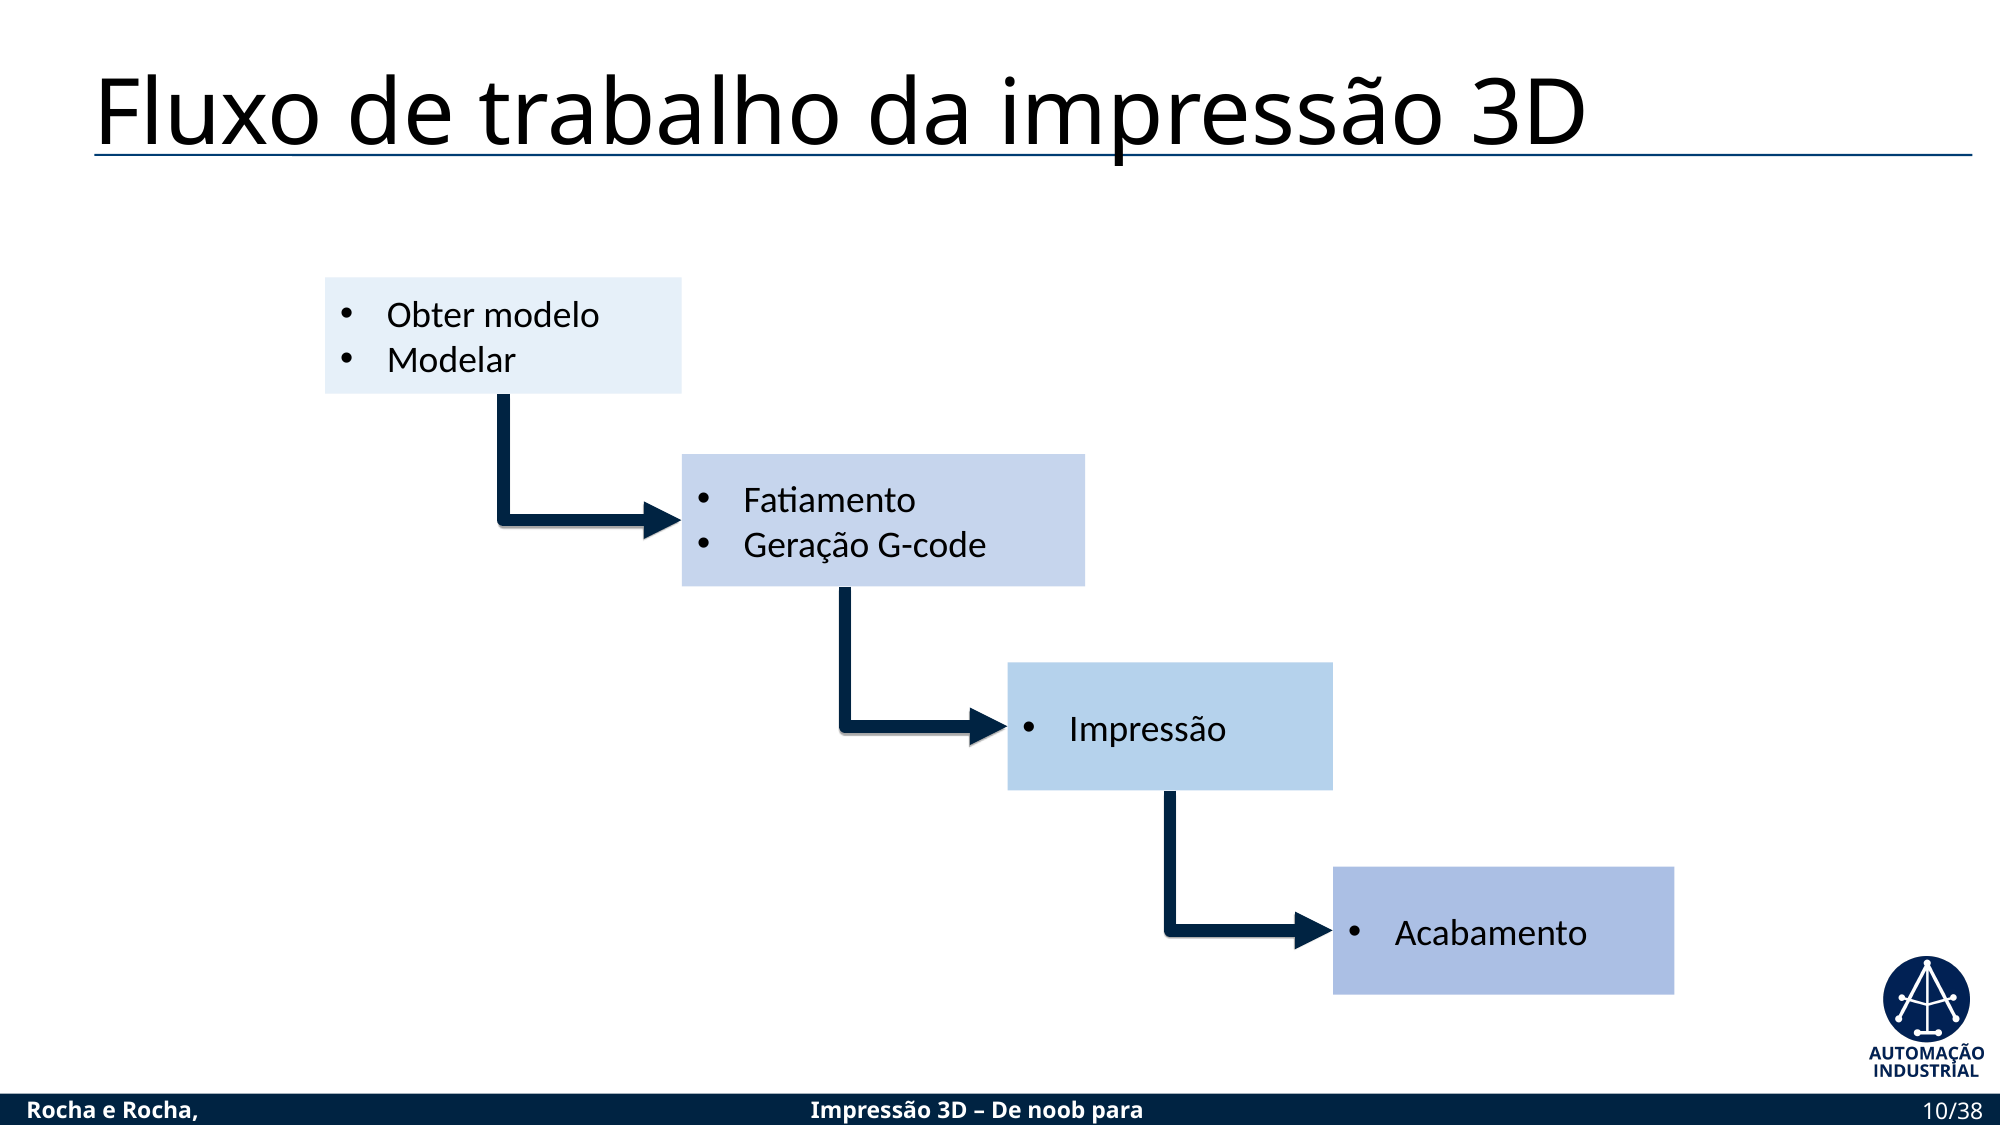

Fluxo de trabalho da impressão 3D
Obter modelo
Modelar
Fatiamento
Geração G-code
Impressão
Acabamento